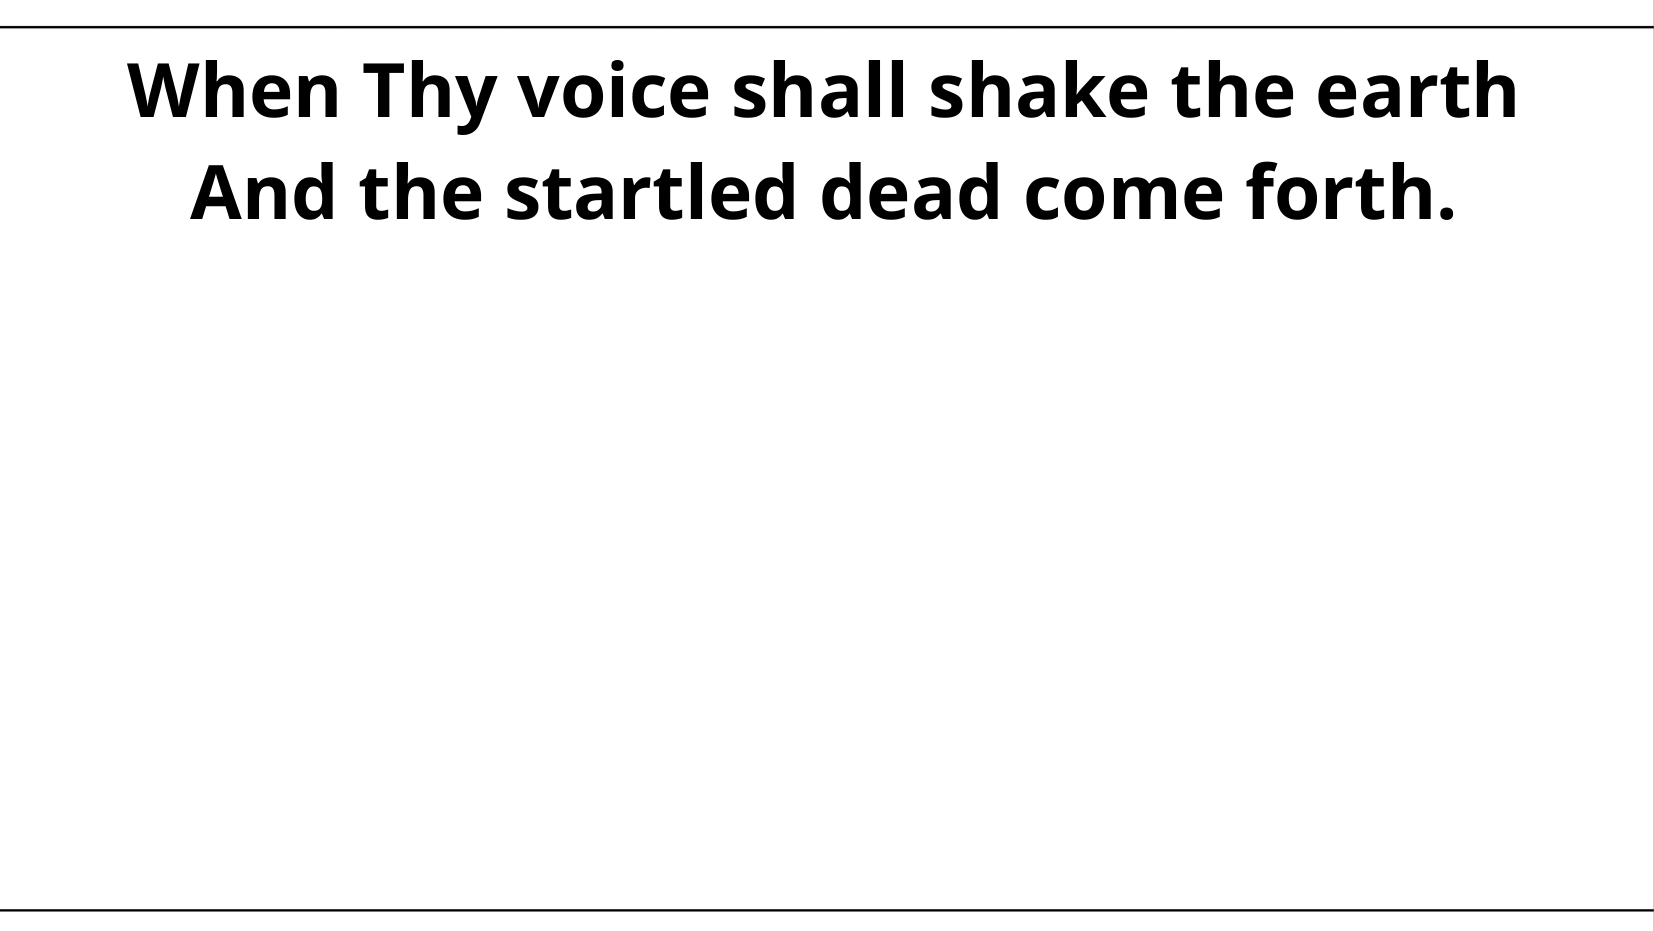

When Thy voice shall shake the earth
And the startled dead come forth.